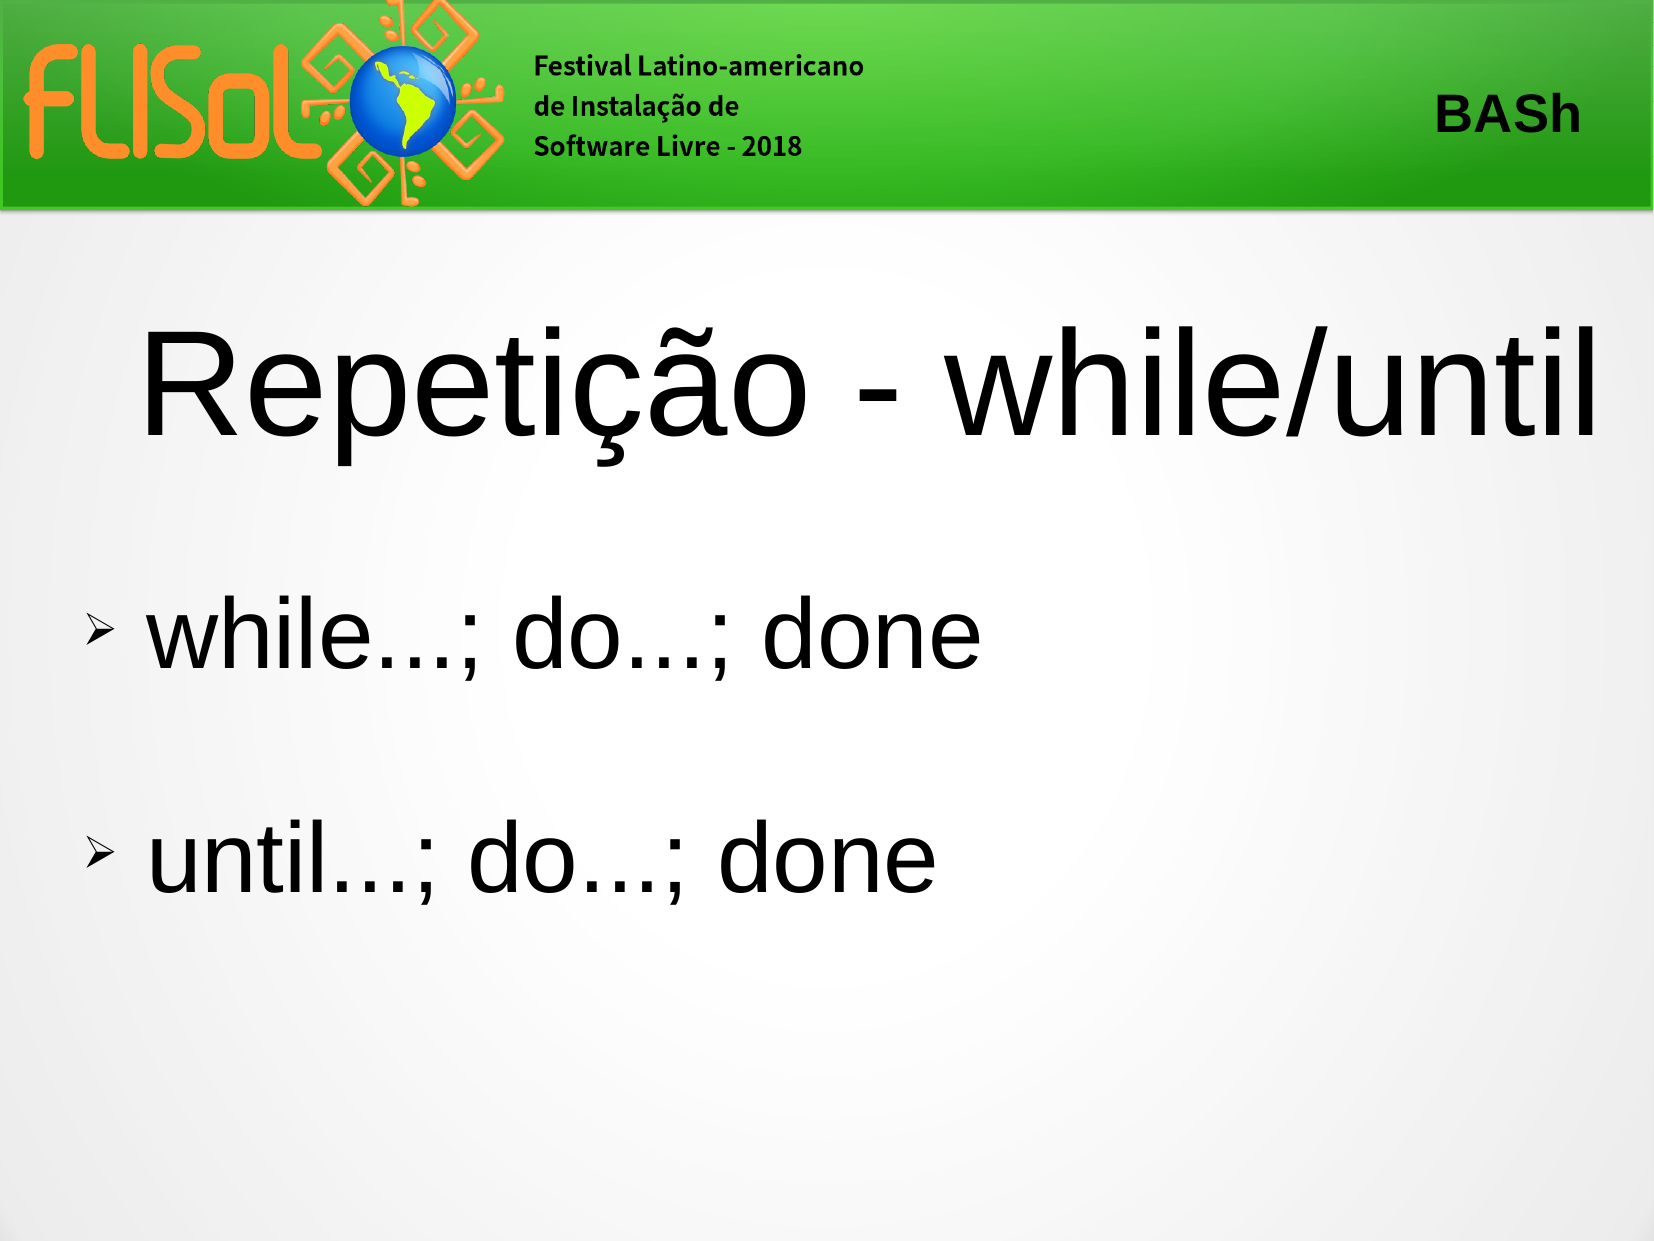

BASh
# Repetição - while/until
 while...; do...; done
 until...; do...; done